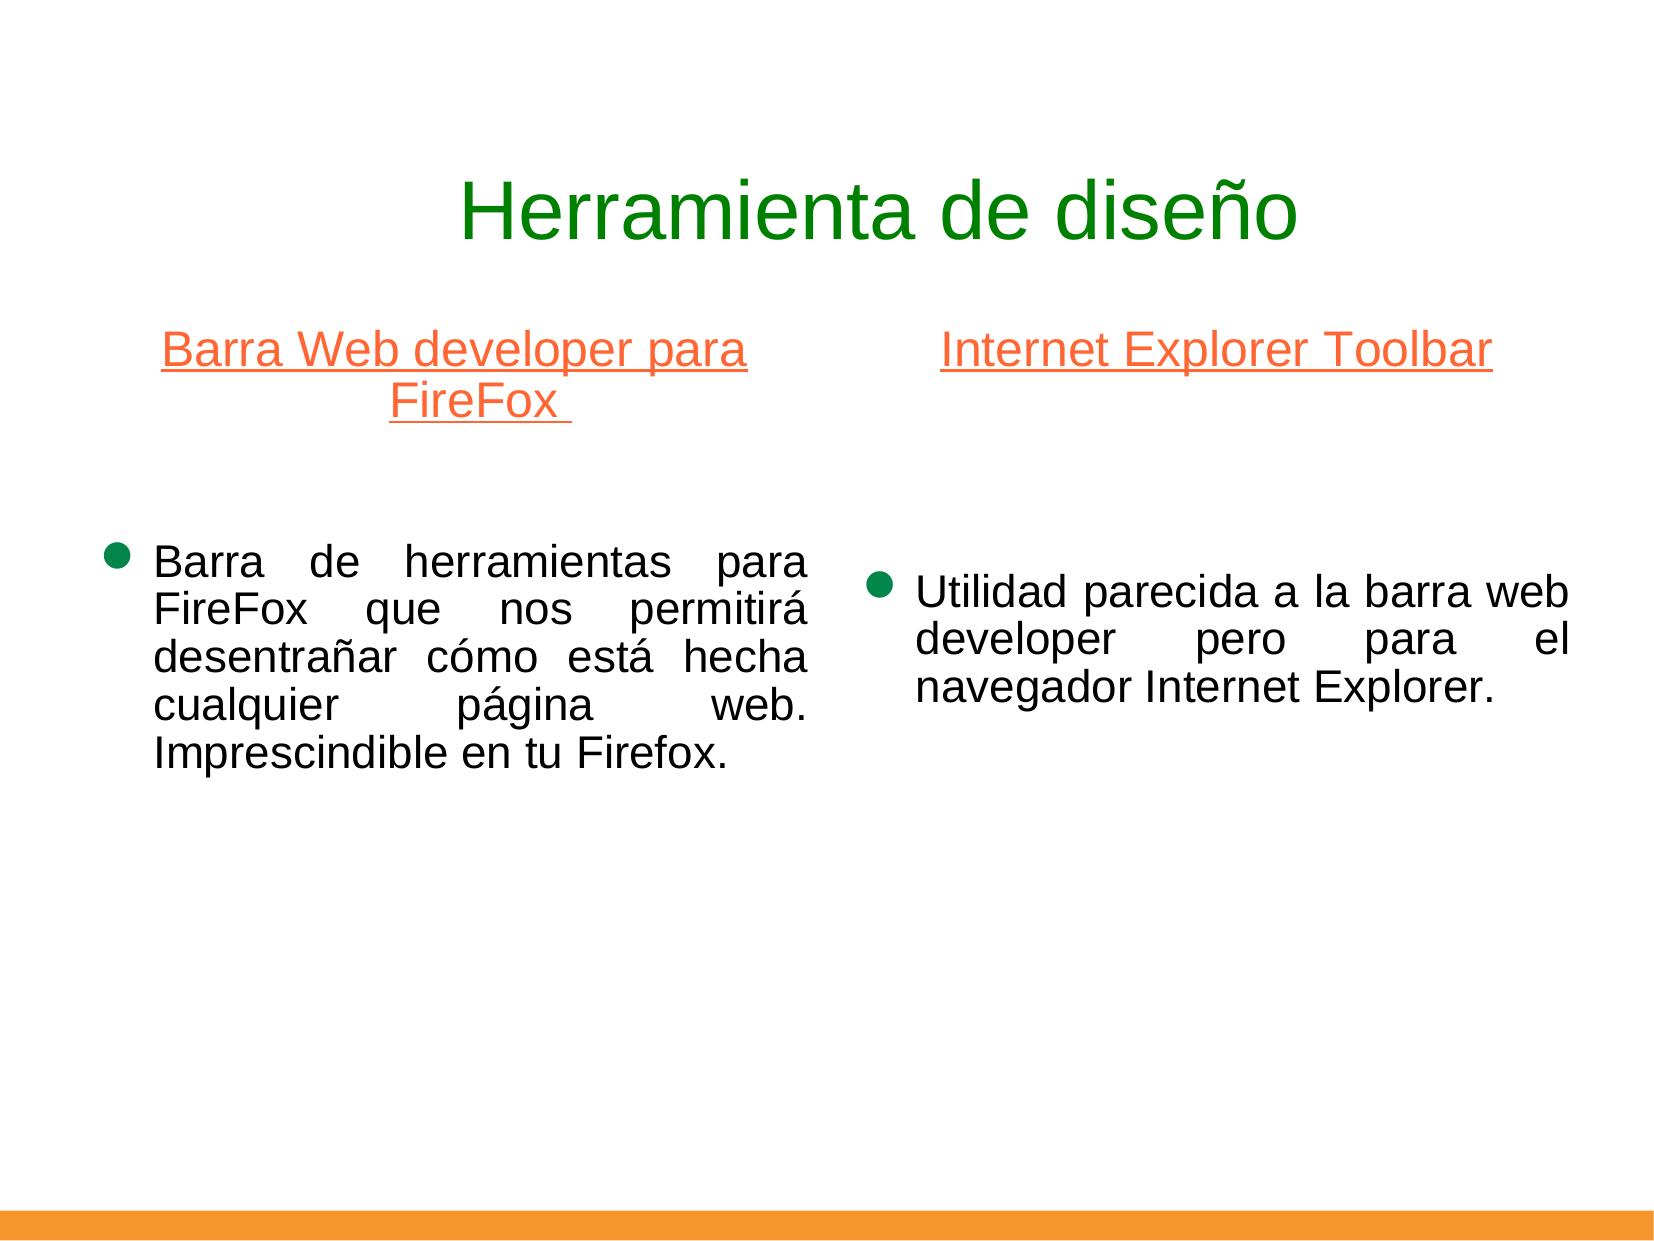

# Herramienta de diseño
Barra Web developer para FireFox
Barra de herramientas para FireFox que nos permitirá desentrañar cómo está hecha cualquier página web. Imprescindible en tu Firefox.
Internet Explorer Toolbar
Utilidad parecida a la barra web developer pero para el navegador Internet Explorer.